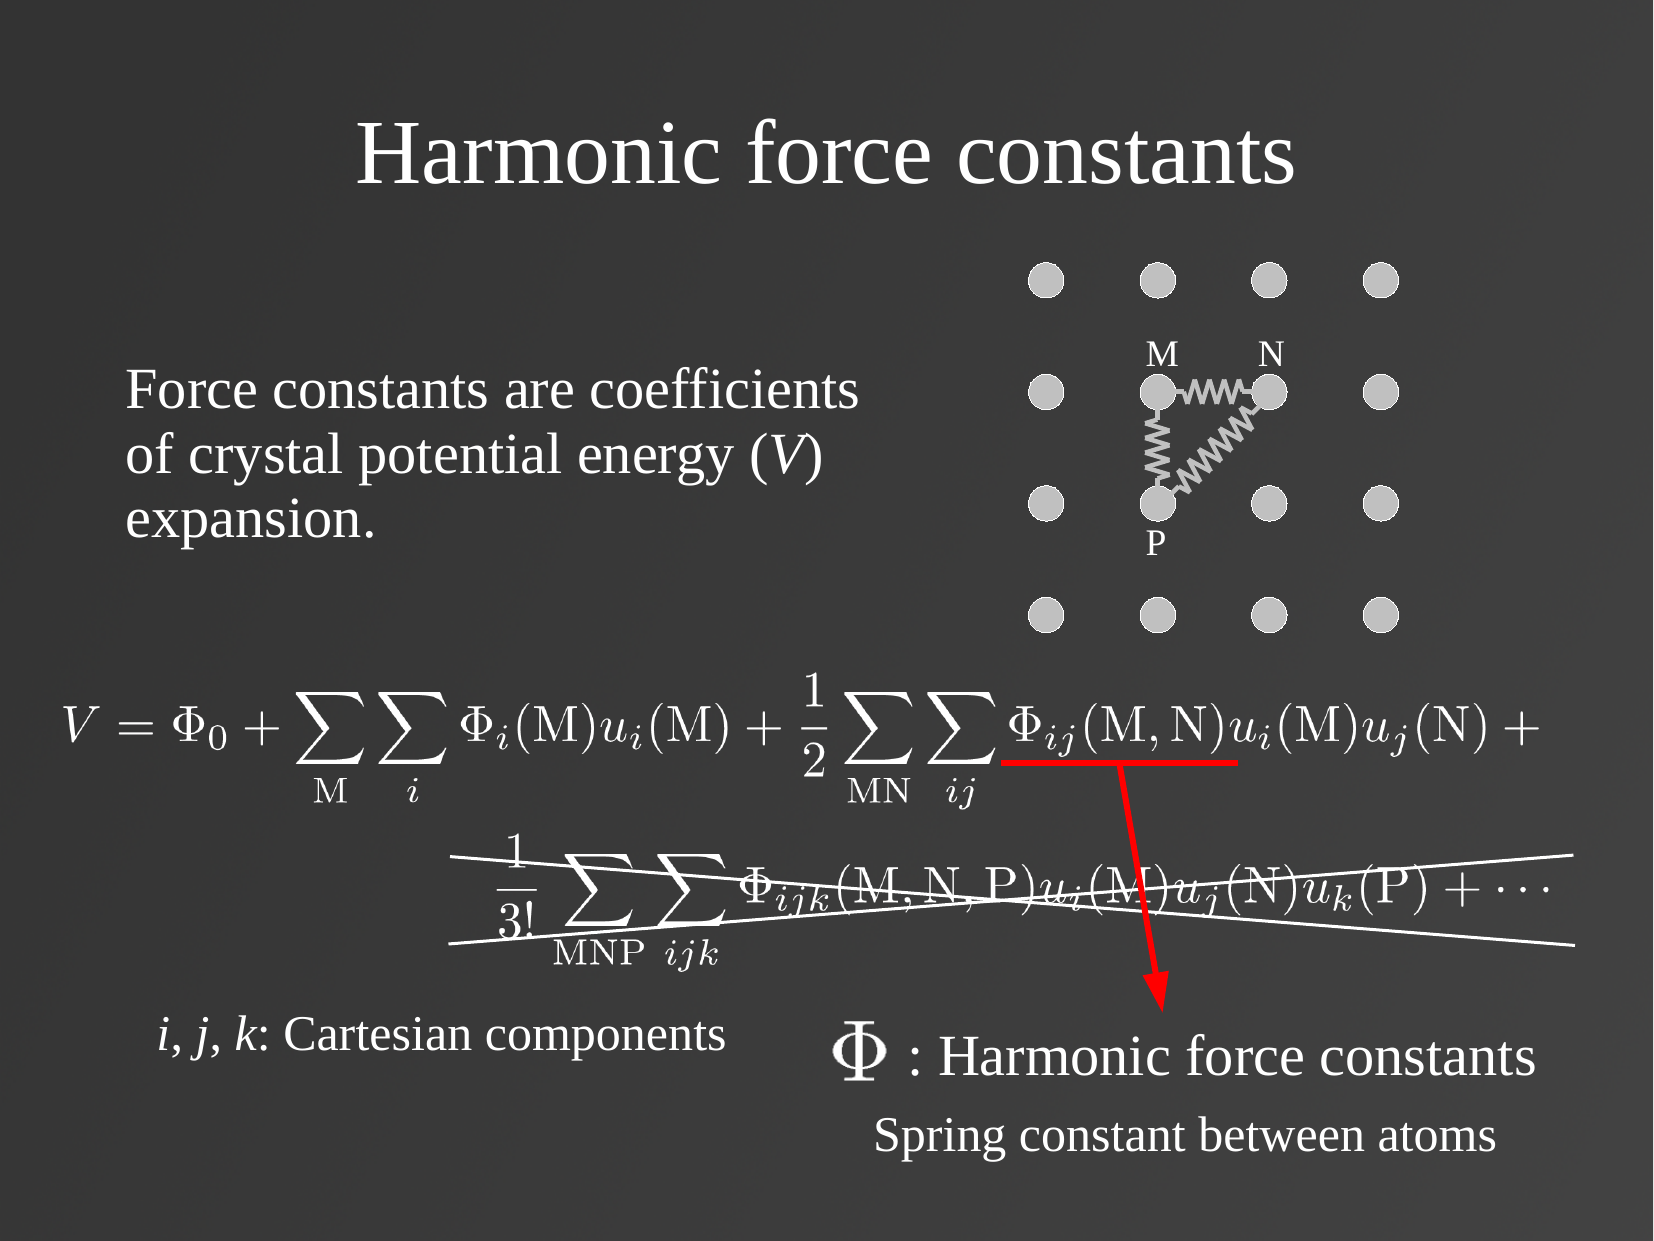

# Harmonic force constants
M
N
Force constants are coefficients
of crystal potential energy (V)
expansion.
P
i, j, k: Cartesian components
: Harmonic force constants
Spring constant between atoms